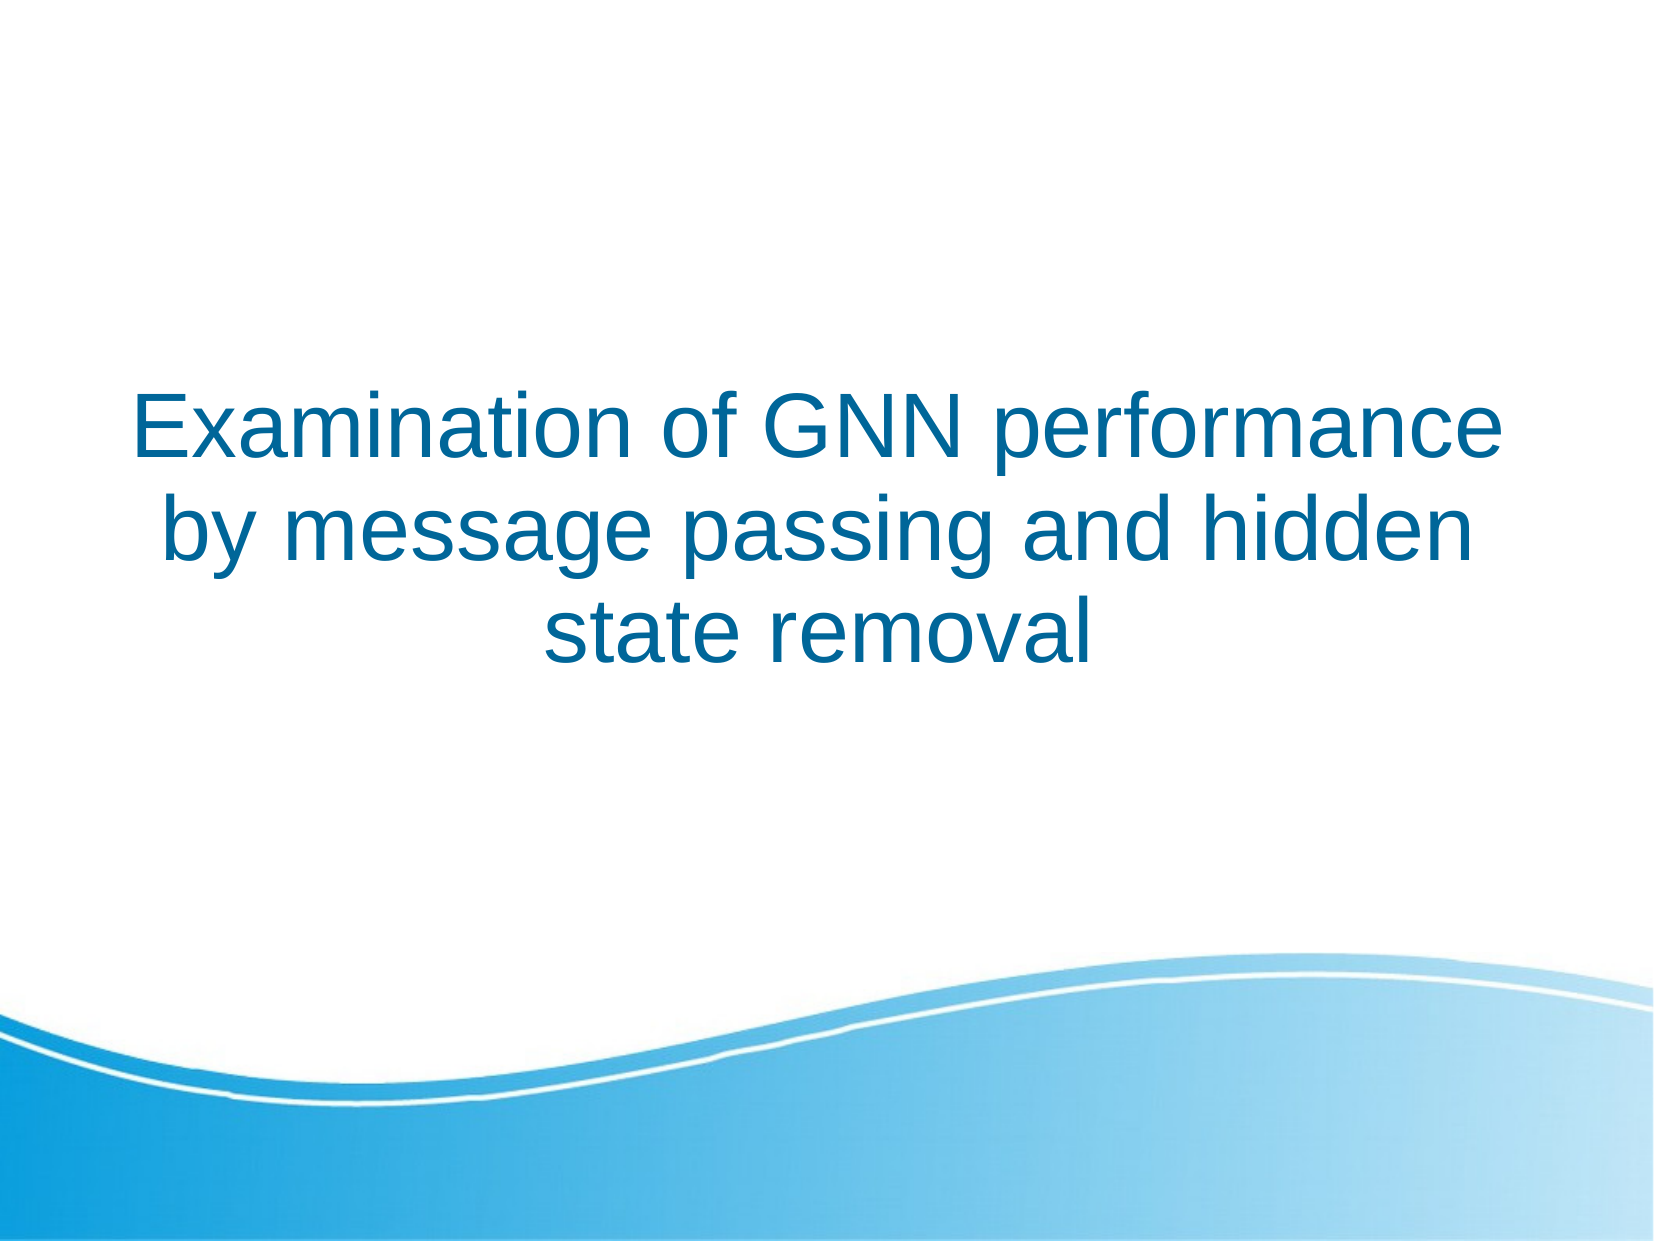

# Examination of GNN performance by message passing and hidden state removal